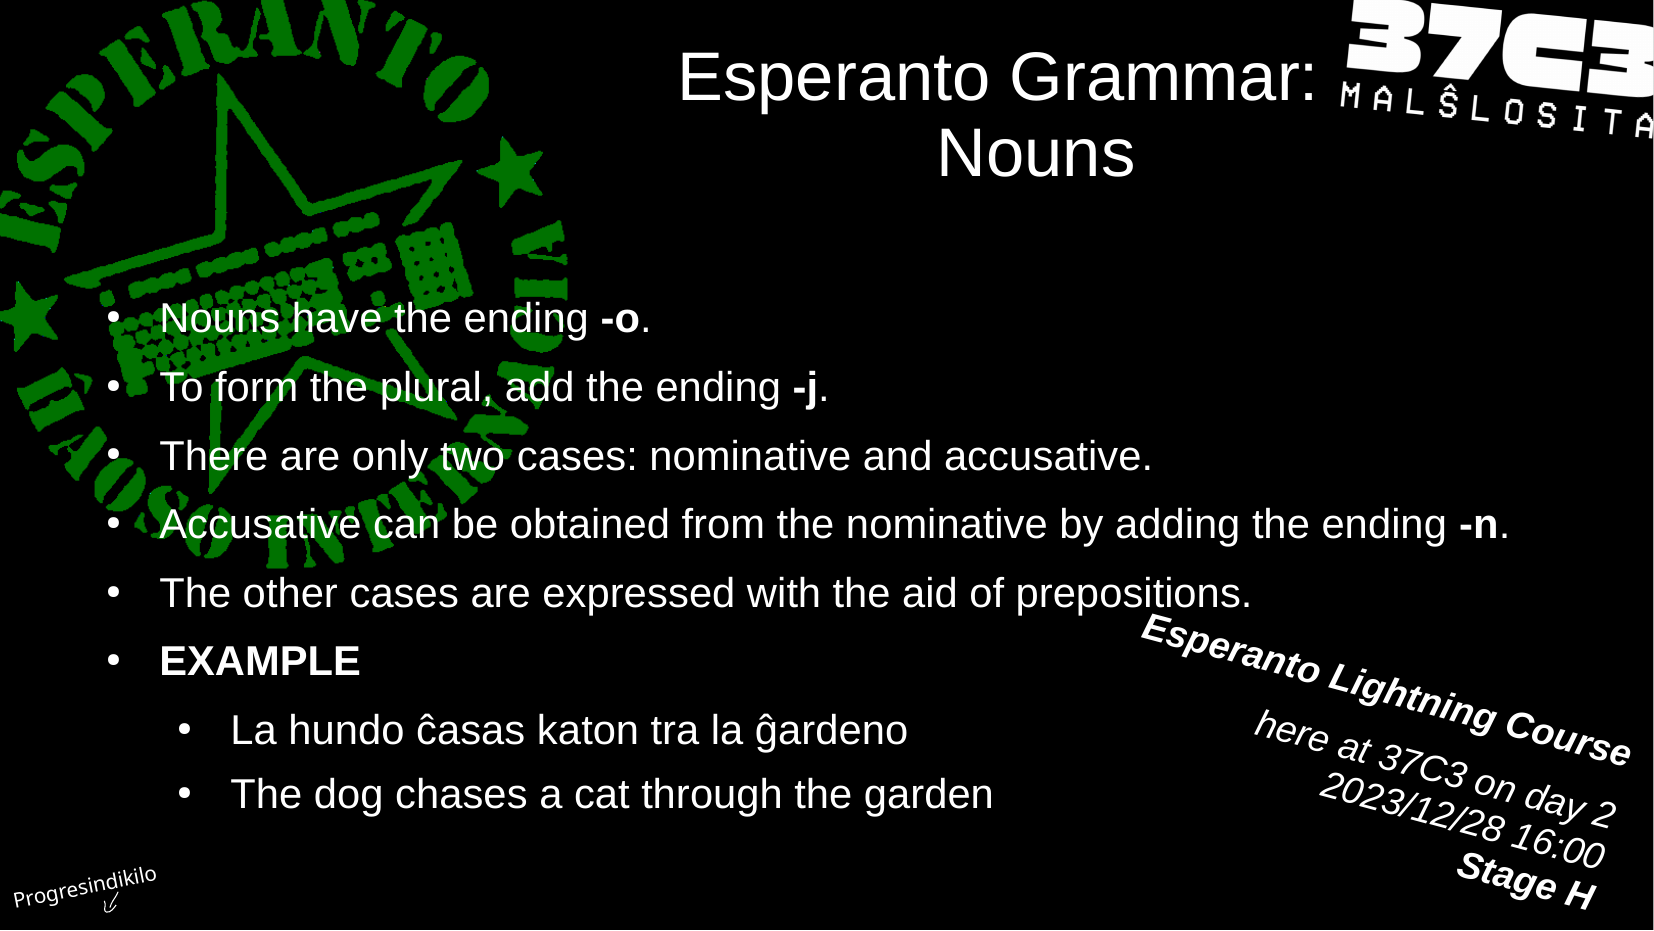

# Esperanto Grammar: Nouns
Nouns have the ending -o.
To form the plural, add the ending -j.
There are only two cases: nominative and accusative.
Accusative can be obtained from the nominative by adding the ending -n.
The other cases are expressed with the aid of prepositions.
EXAMPLE
La hundo ĉasas katon tra la ĝardeno
The dog chases a cat through the garden
Esperanto Lightning Course
here at 37C3 on day 2
2023/12/28 16:00
Stage H